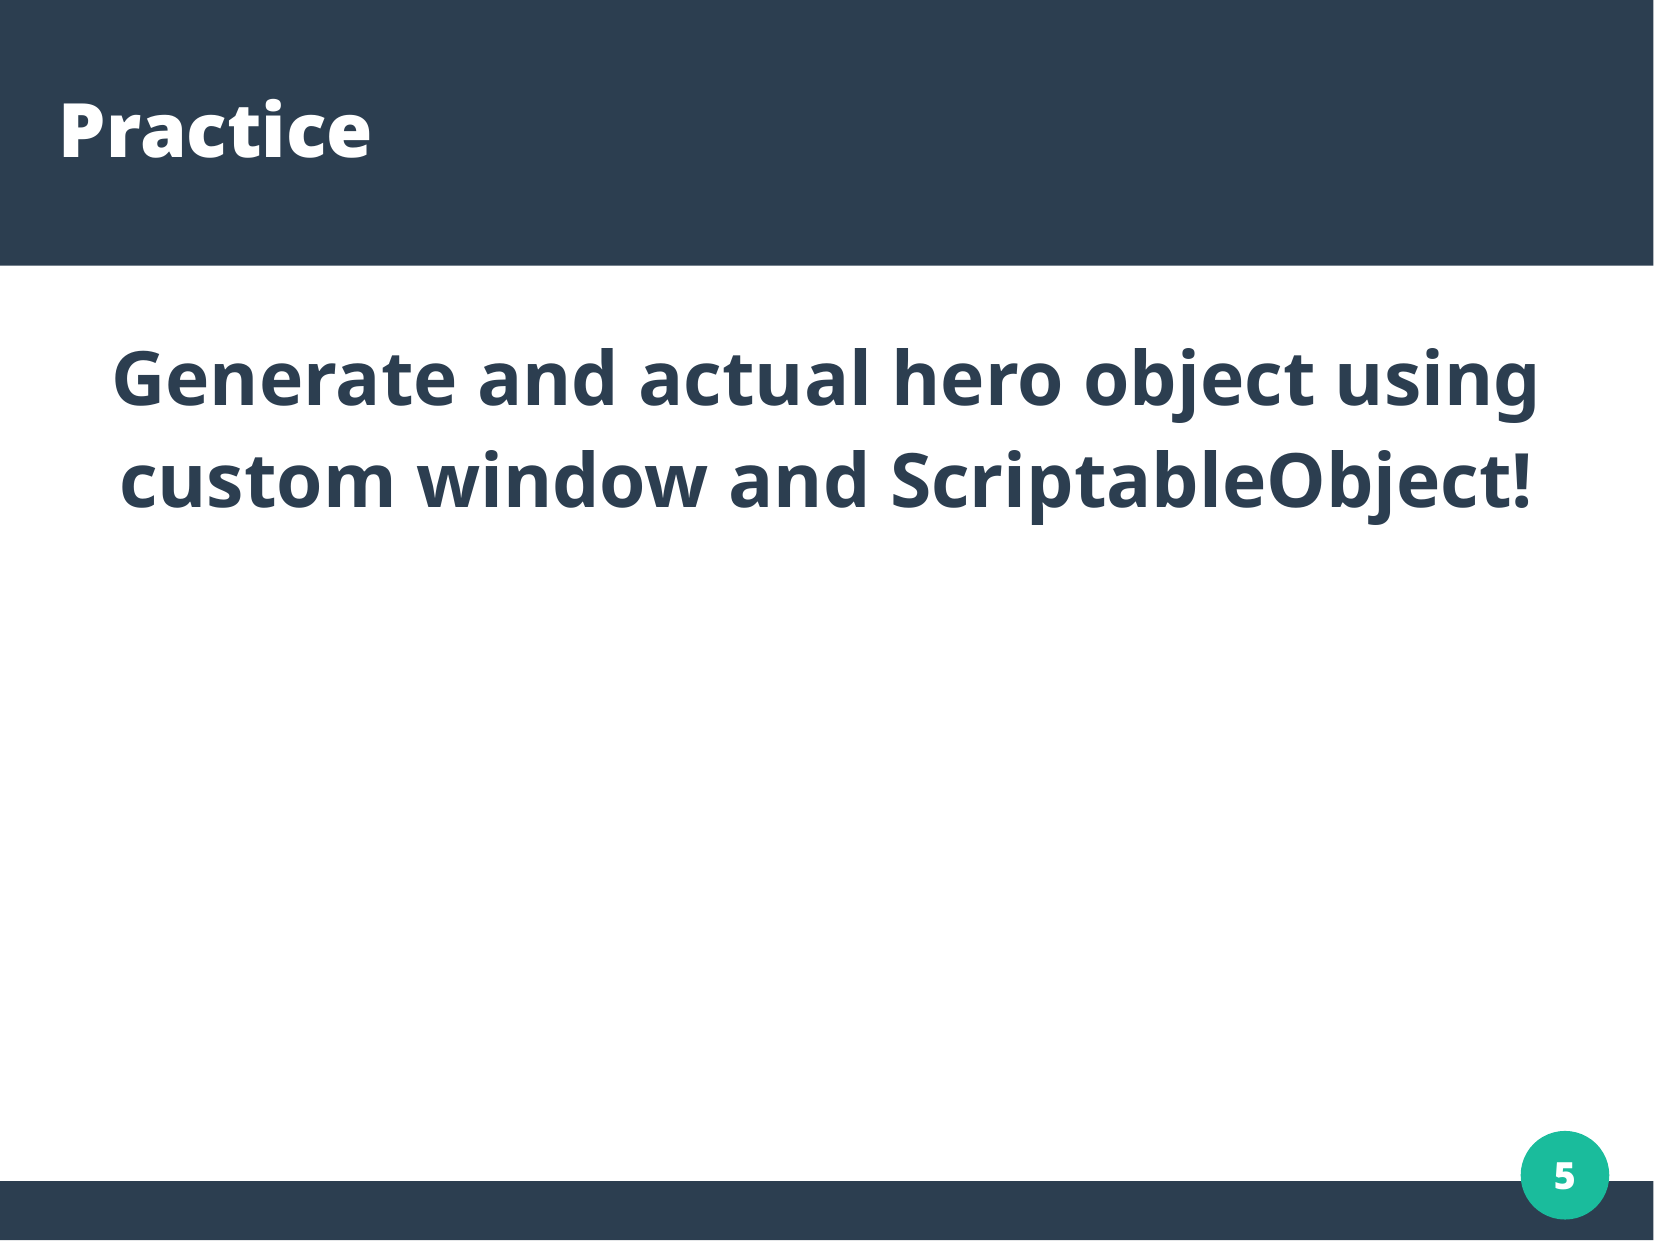

# Practice
Generate and actual hero object using custom window and ScriptableObject!
5